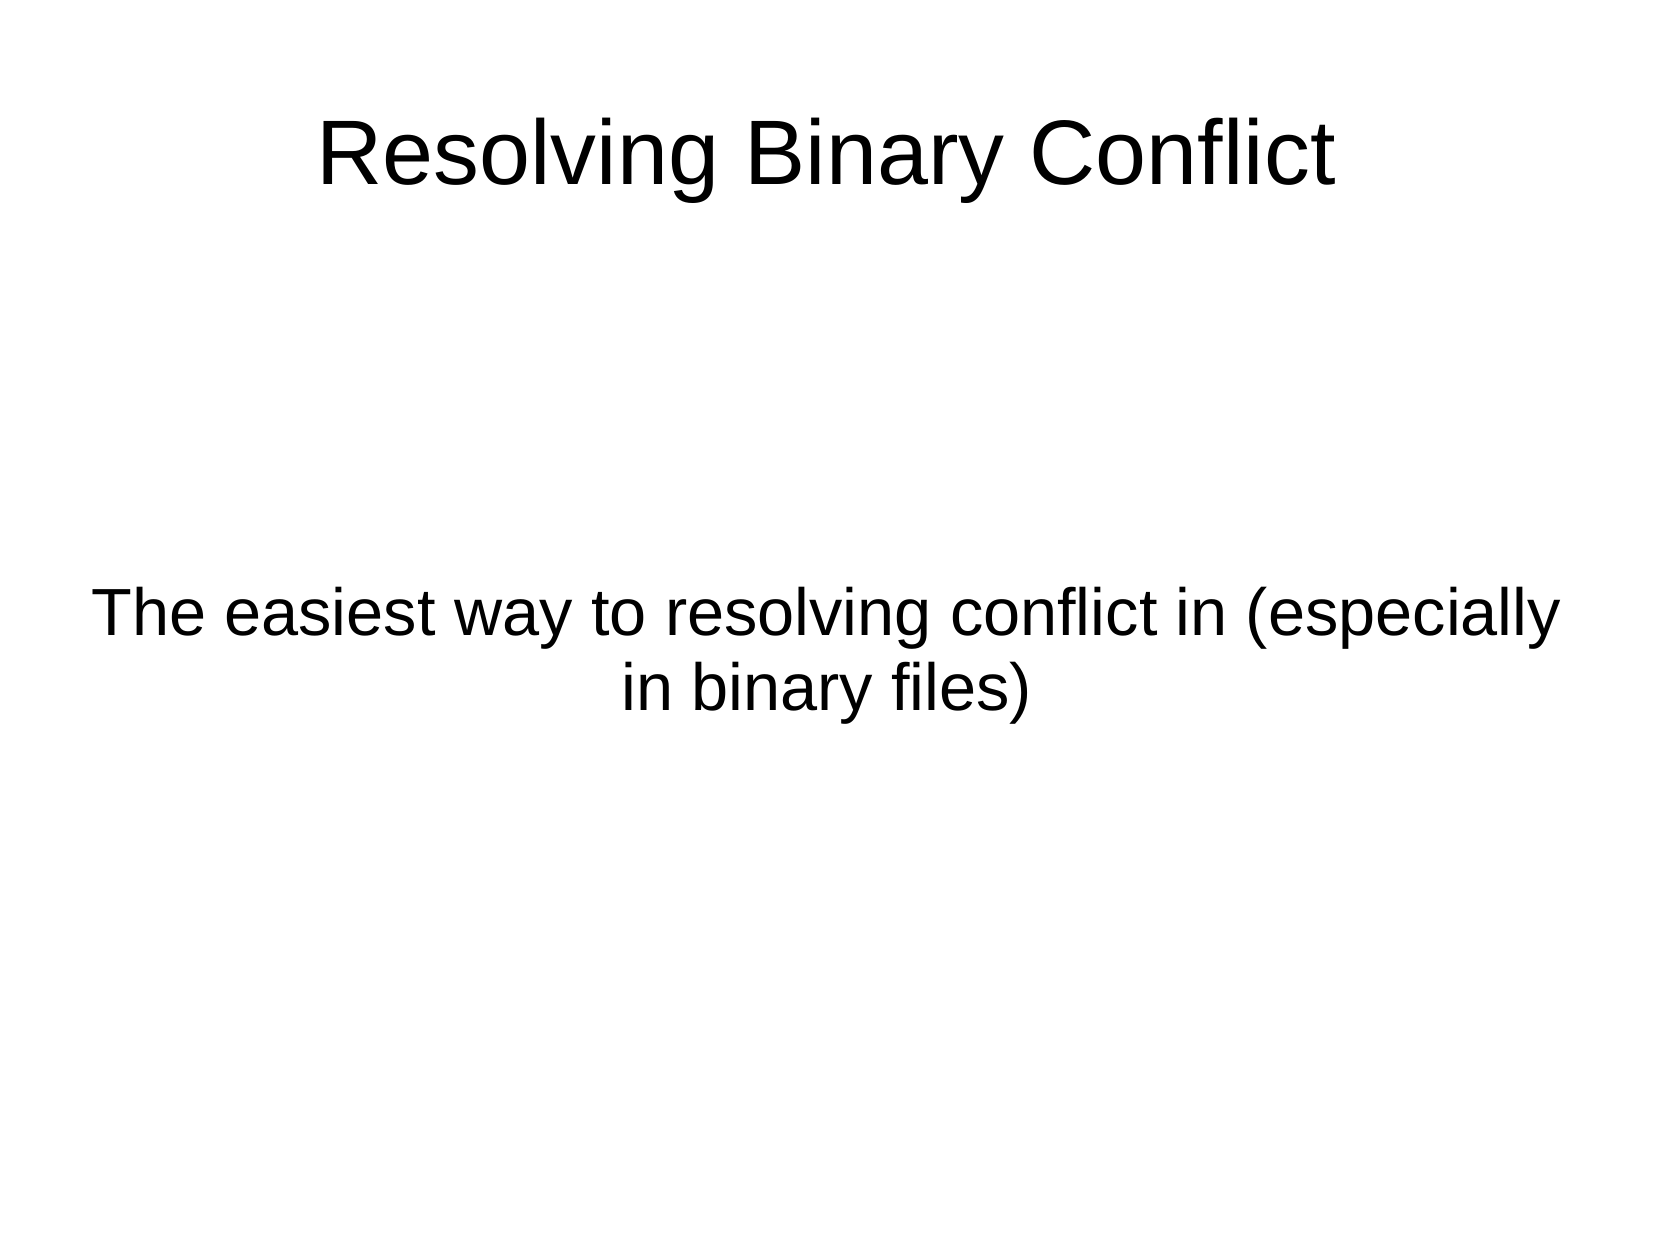

# Resolving Binary Conflict
The easiest way to resolving conflict in (especially in binary files)